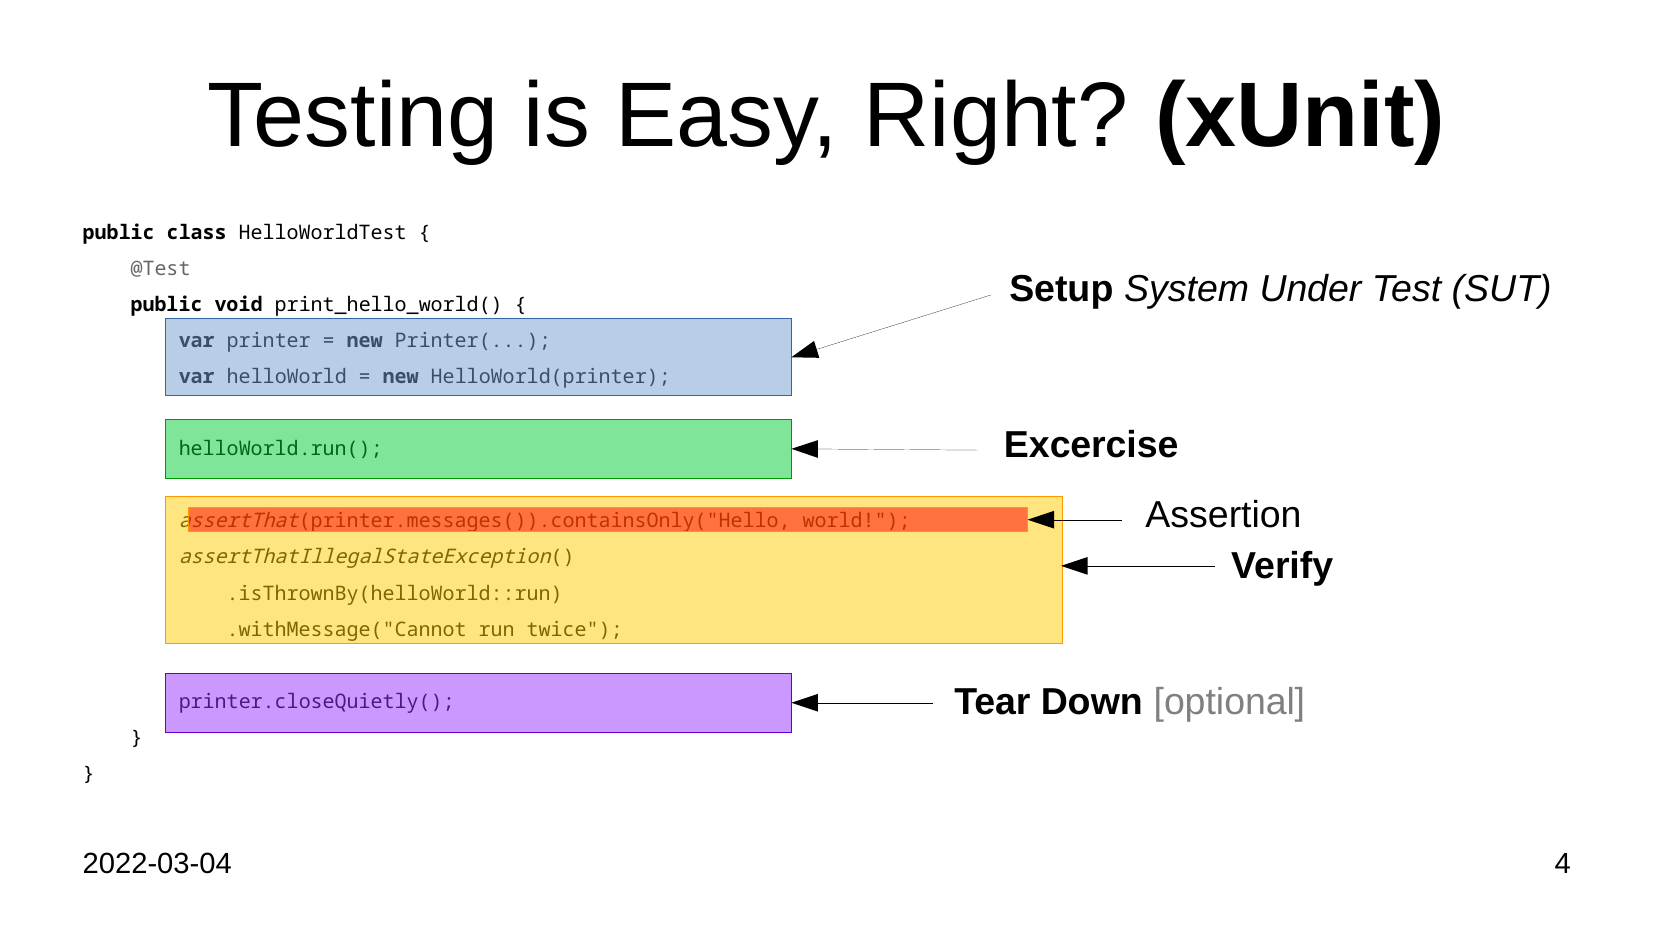

# Testing is Easy, Right? (xUnit)
public class HelloWorldTest {
 @Test
 public void print_hello_world() {
 var printer = new Printer(...);
 var helloWorld = new HelloWorld(printer);
 helloWorld.run();
 assertThat(printer.messages()).containsOnly("Hello, world!");
 assertThatIllegalStateException()
 .isThrownBy(helloWorld::run)
 .withMessage("Cannot run twice");
 printer.closeQuietly();
 }
}
Setup System Under Test (SUT)
Excercise
Assertion
Verify
Tear Down [optional]
2022-03-04
4